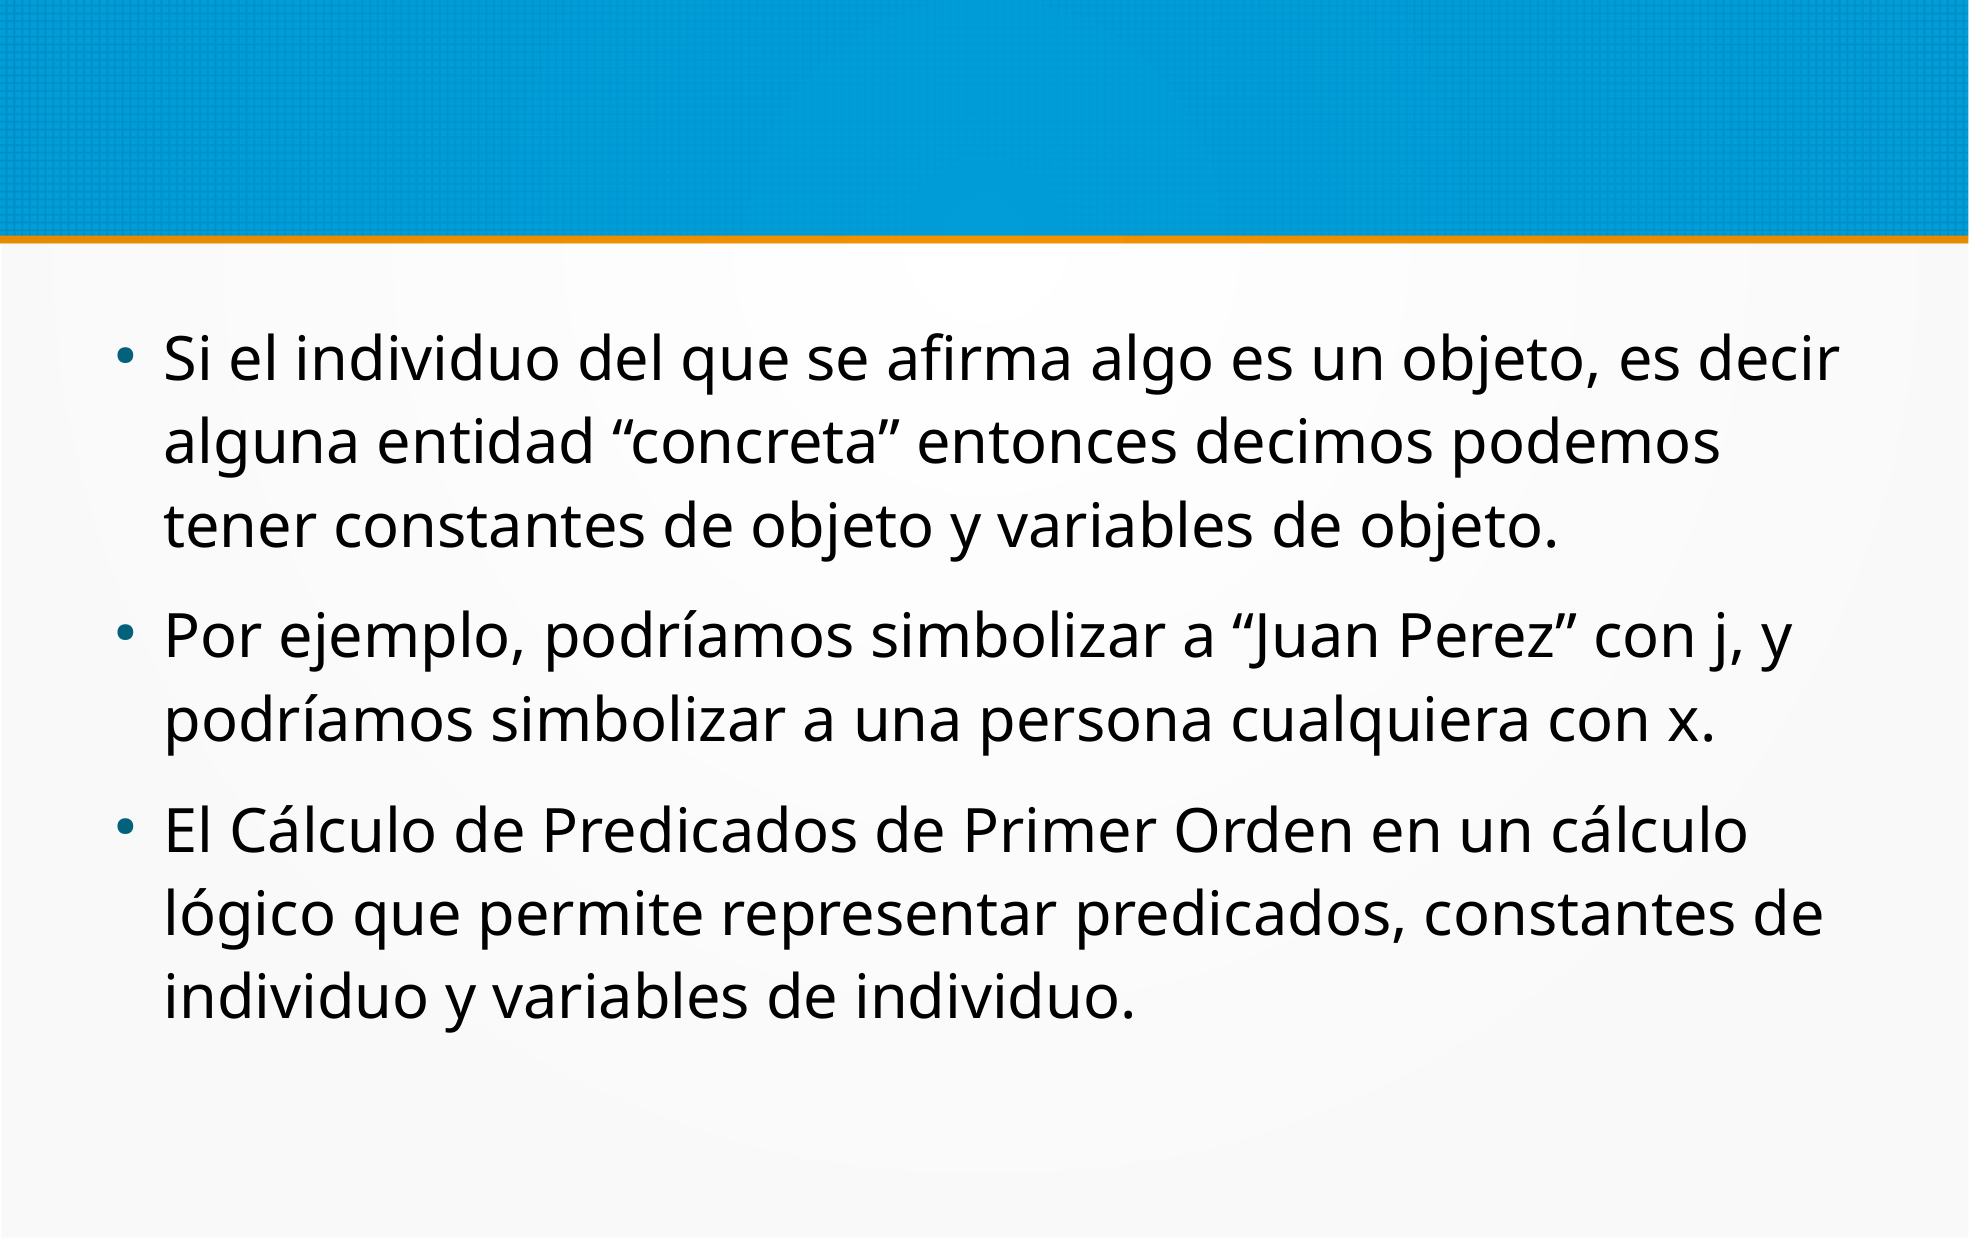

#
Si el individuo del que se afirma algo es un objeto, es decir alguna entidad “concreta” entonces decimos podemos tener constantes de objeto y variables de objeto.
Por ejemplo, podríamos simbolizar a “Juan Perez” con j, y podríamos simbolizar a una persona cualquiera con x.
El Cálculo de Predicados de Primer Orden en un cálculo lógico que permite representar predicados, constantes de individuo y variables de individuo.